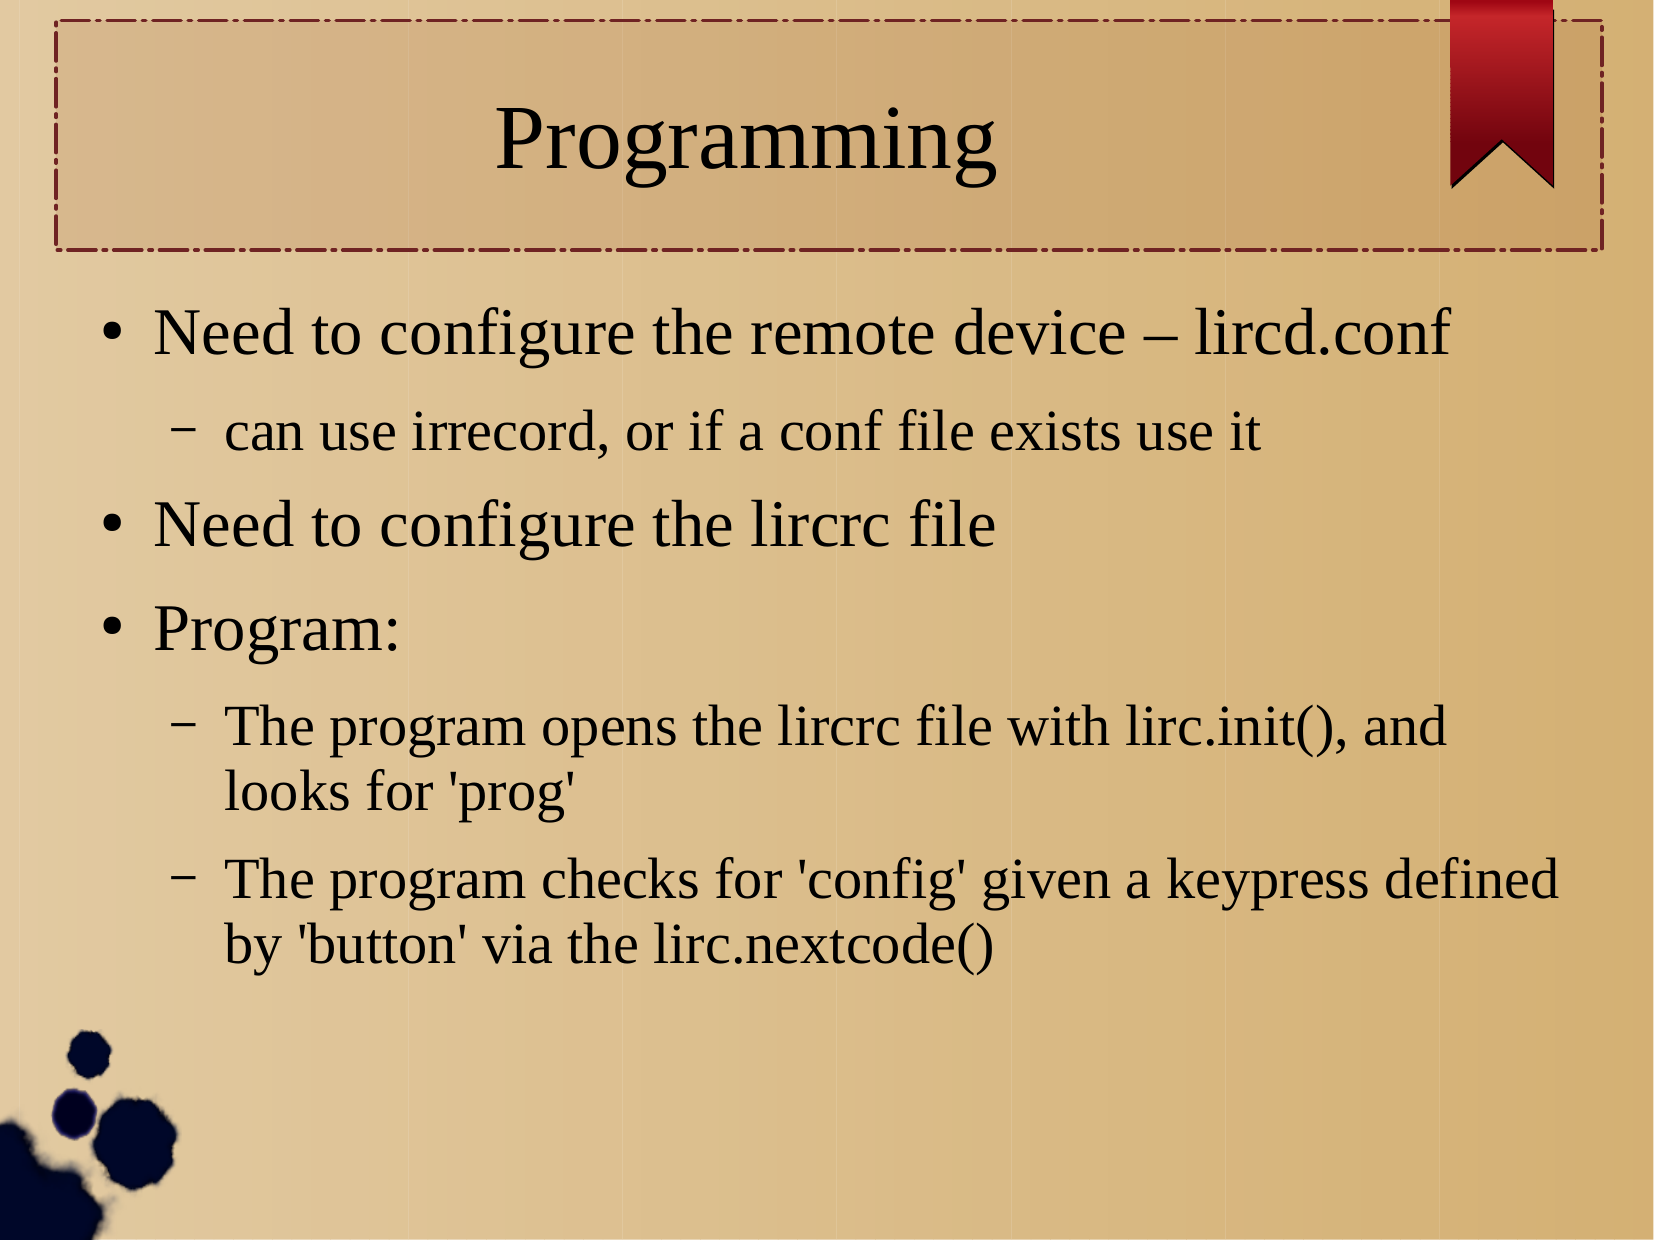

# Programming
Need to configure the remote device – lircd.conf
can use irrecord, or if a conf file exists use it
Need to configure the lircrc file
Program:
The program opens the lircrc file with lirc.init(), and looks for 'prog'
The program checks for 'config' given a keypress defined by 'button' via the lirc.nextcode()